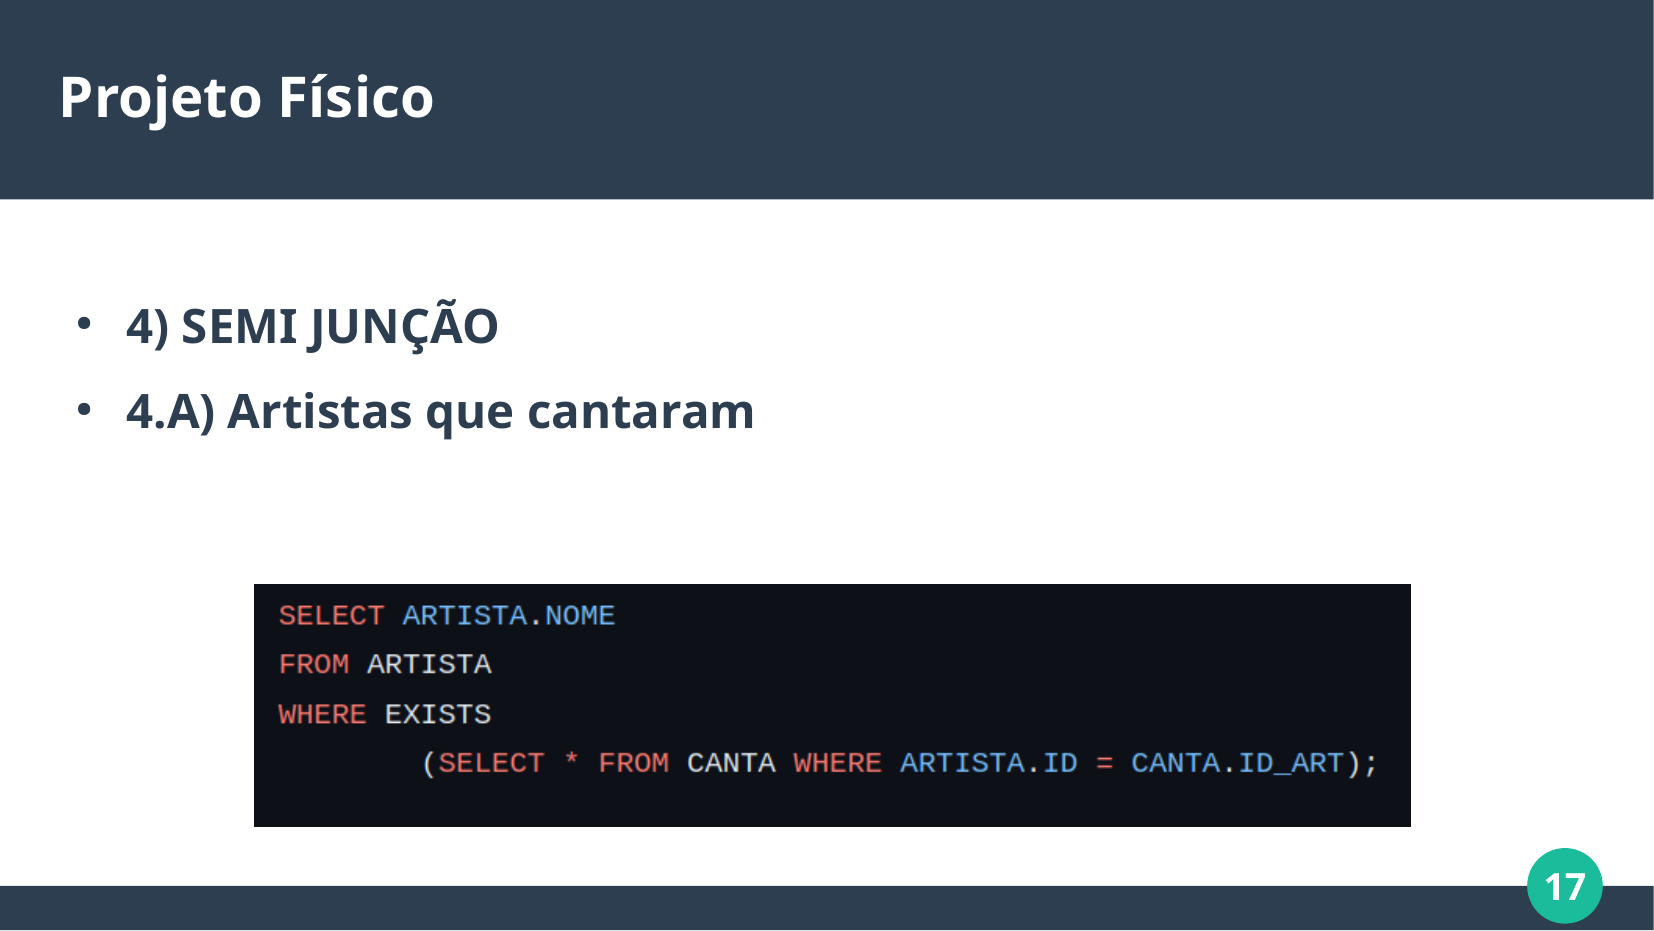

# Projeto Físico
4) SEMI JUNÇÃO
4.A) Artistas que cantaram